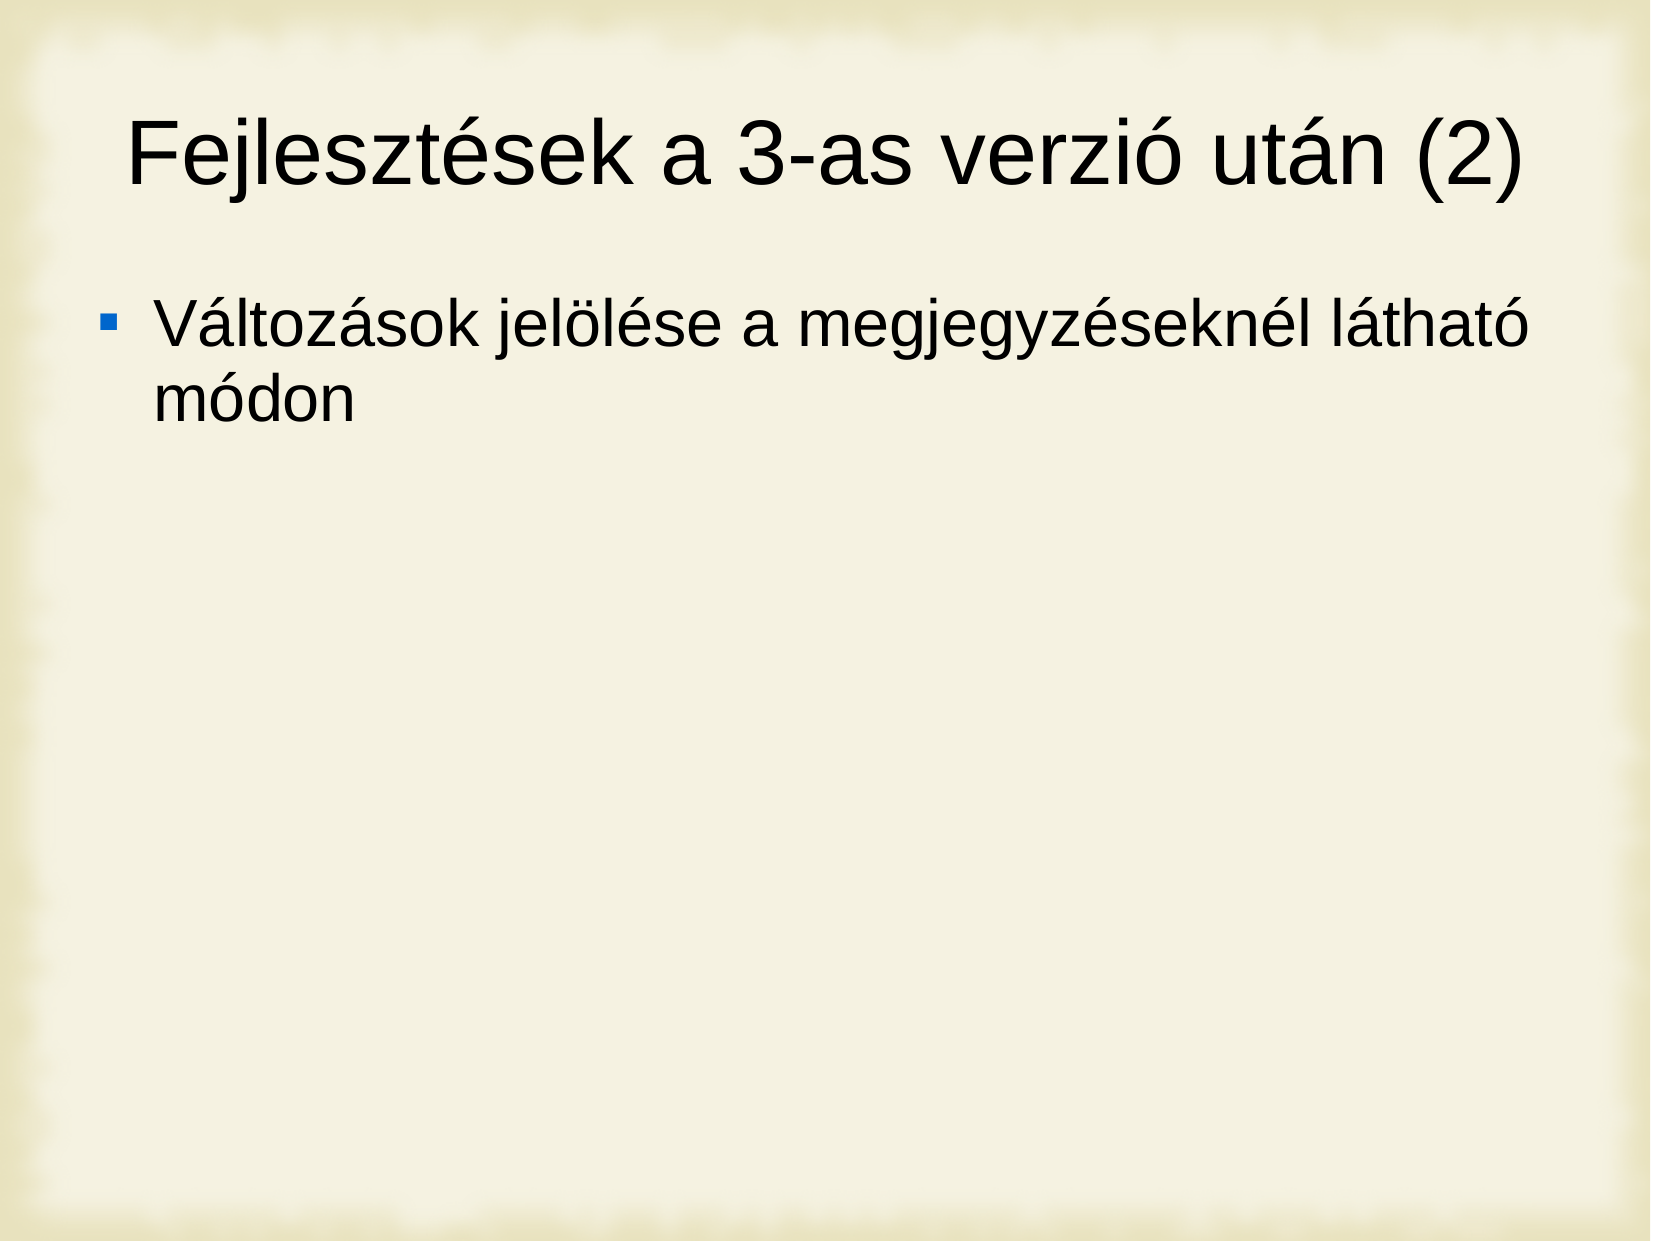

# Fejlesztések a 3-as verzió után (2)
Változások jelölése a megjegyzéseknél látható módon